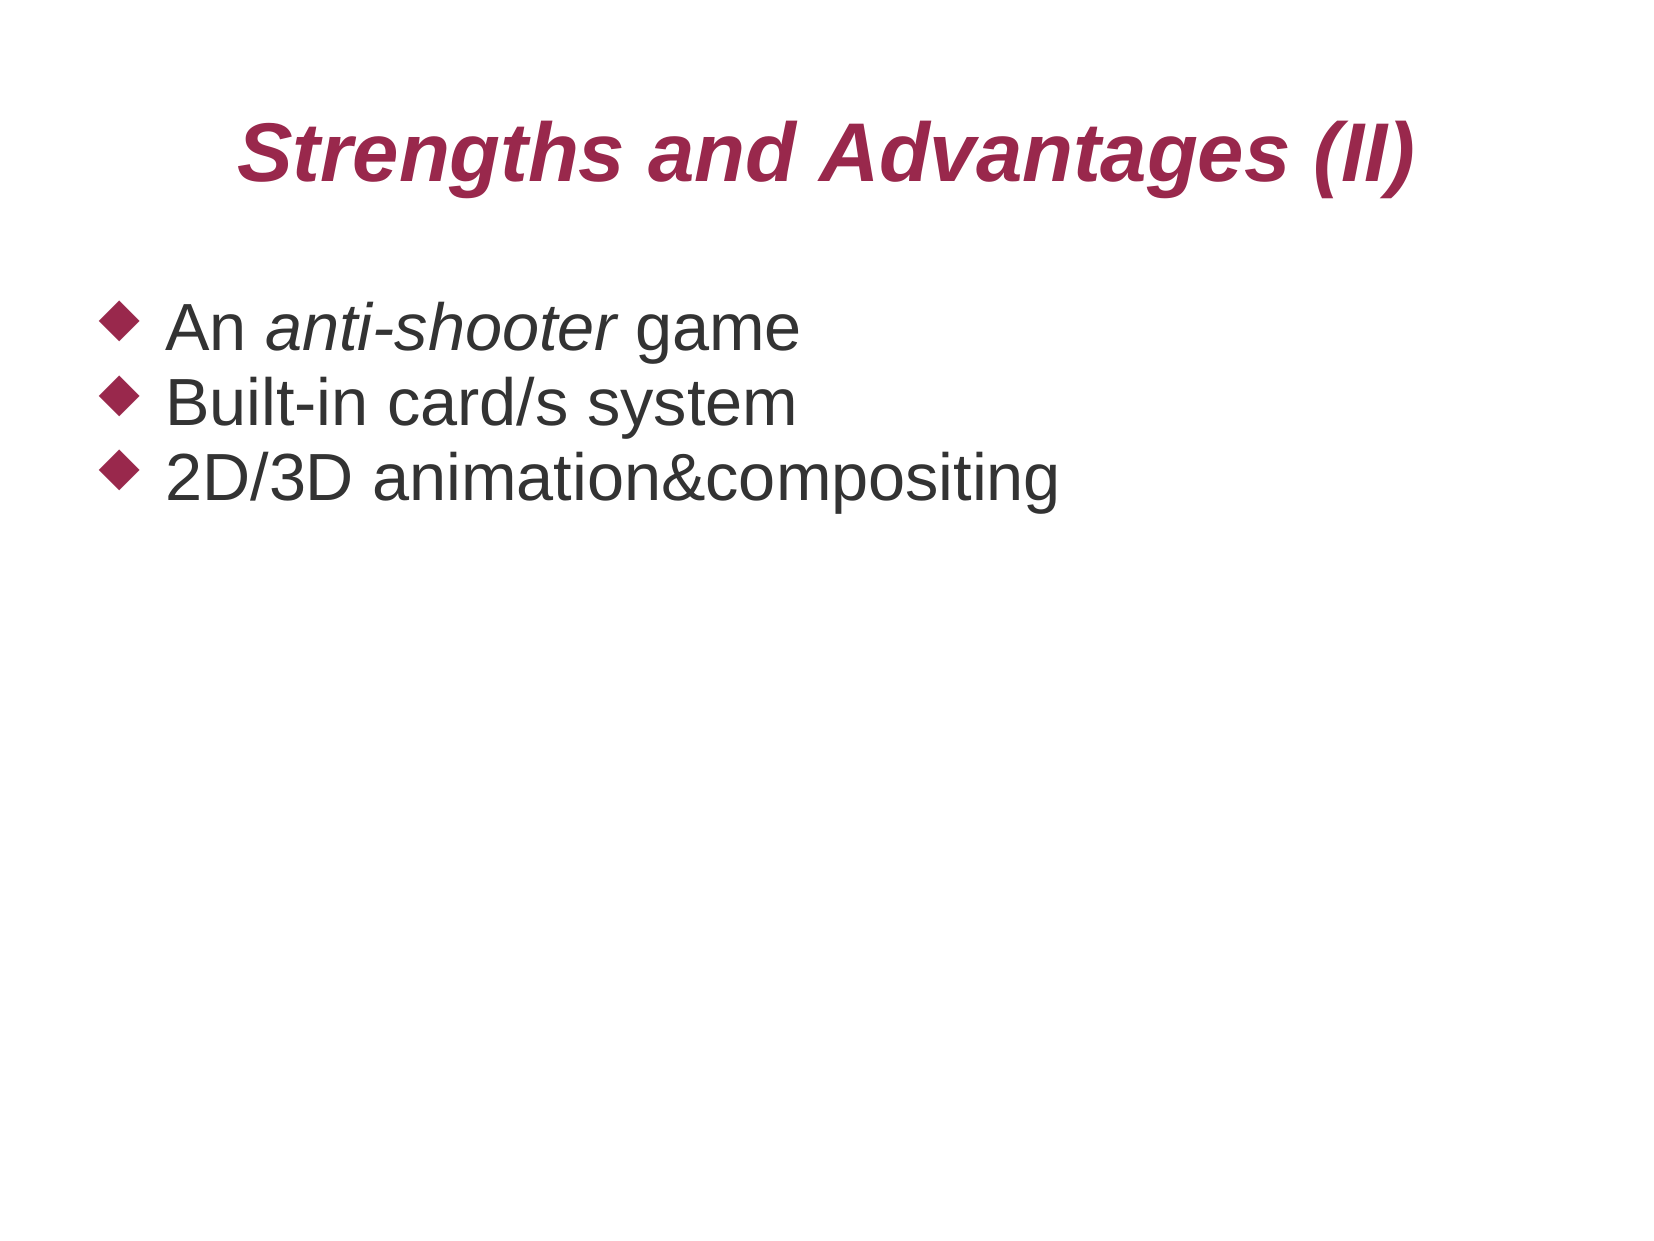

# Strengths and Advantages (II)
An anti-shooter game
Built-in card/s system
2D/3D animation&compositing